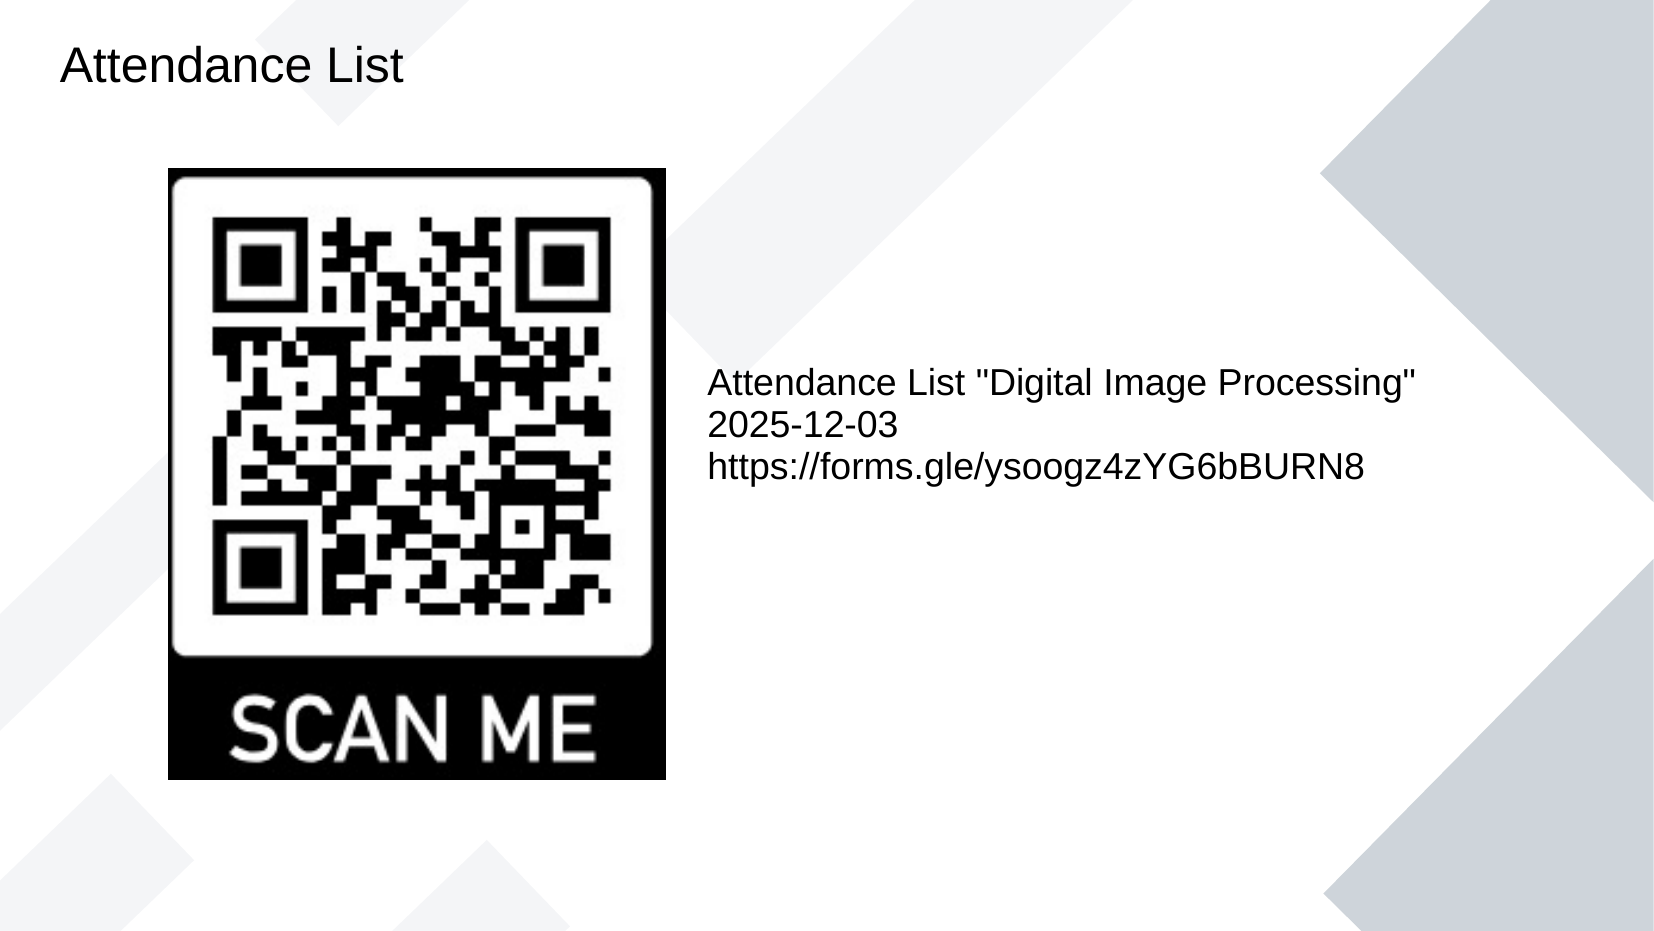

Attendance List
Attendance List "Digital Image Processing"
2025-12-03
https://forms.gle/ysoogz4zYG6bBURN8